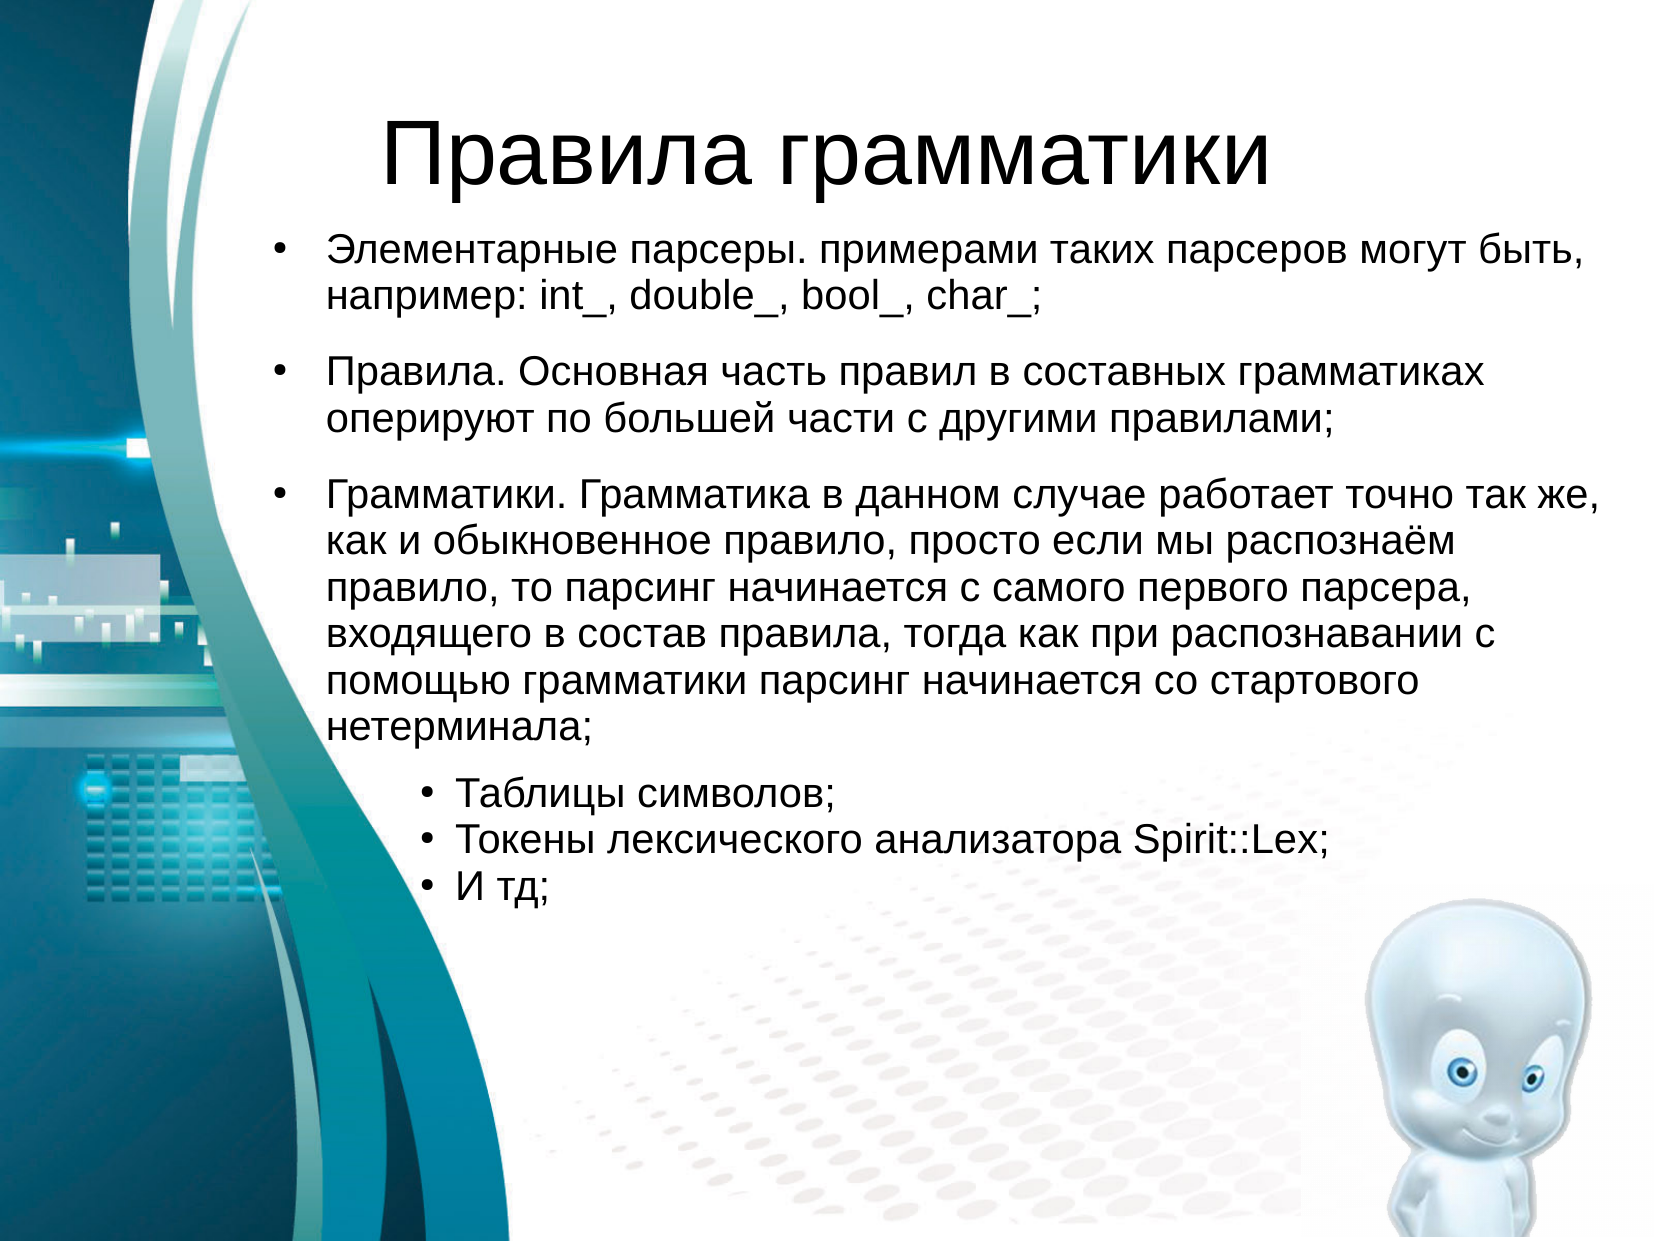

# Правила грамматики
Элементарные парсеры. примерами таких парсеров могут быть, например: int_, double_, bool_, char_;
Правила. Основная часть правил в составных грамматиках оперируют по большей части с другими правилами;
Грамматики. Грамматика в данном случае работает точно так же, как и обыкновенное правило, просто если мы распознаём правило, то парсинг начинается с самого первого парсера, входящего в состав правила, тогда как при распознавании с помощью грамматики парсинг начинается со стартового нетерминала;
Таблицы символов;
Токены лексического анализатора Spirit::Lex;
И тд;